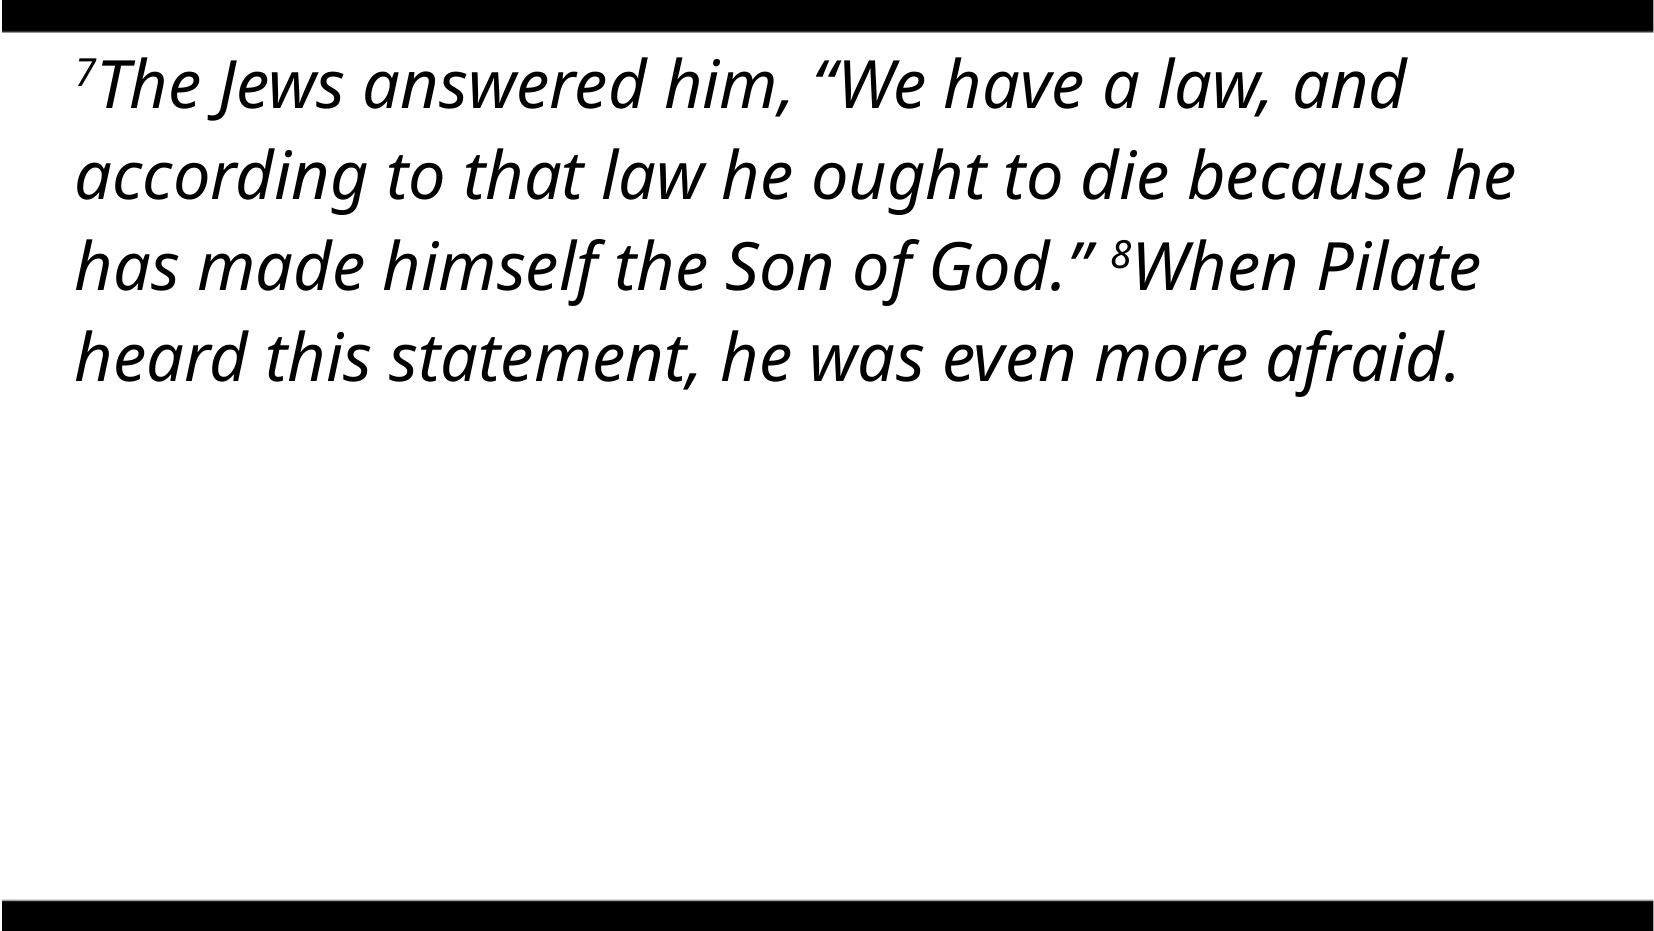

7The Jews answered him, “We have a law, and according to that law he ought to die because he has made himself the Son of God.” 8When Pilate heard this statement, he was even more afraid.